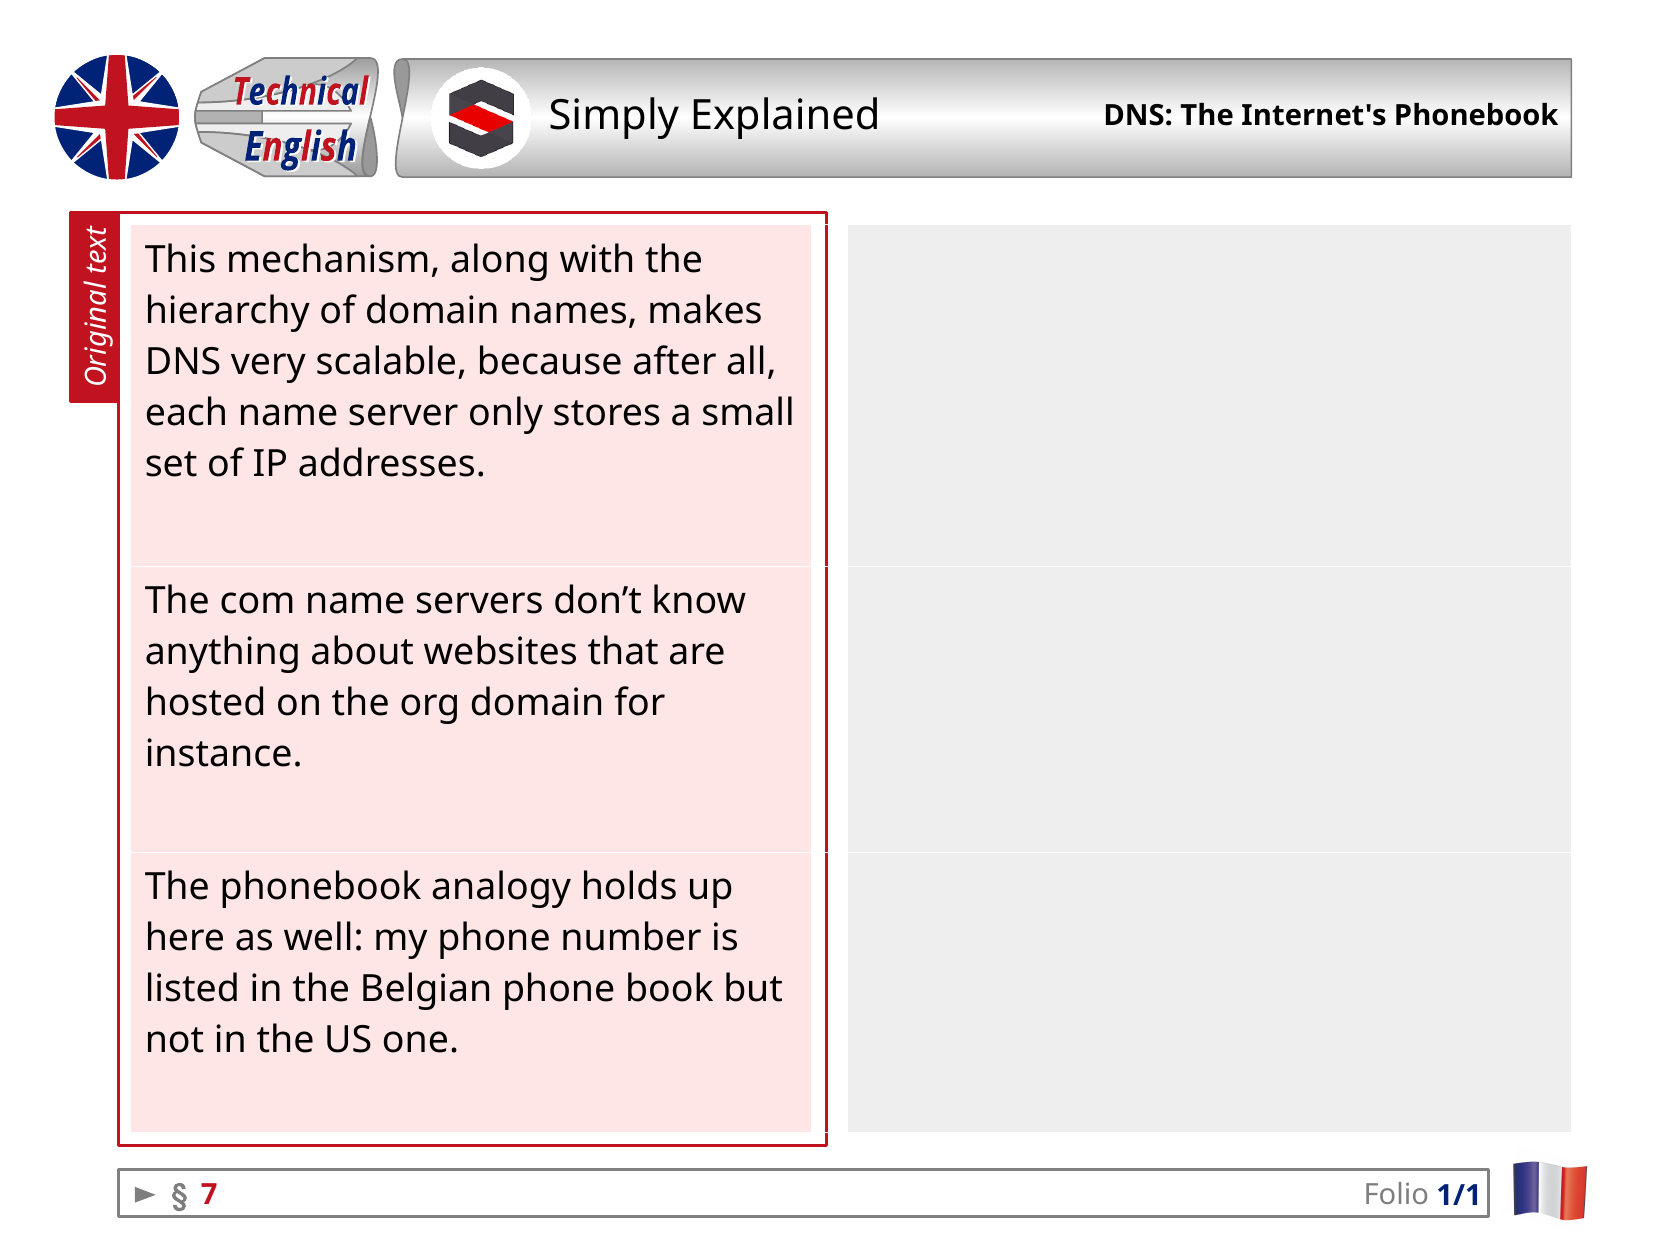

#
| This mechanism, along with the hierarchy of domain names, makes DNS very scalable, because after all, each name server only stores a small set of IP addresses. | | |
| --- | --- | --- |
| The com name servers don’t know anything about websites that are hosted on the org domain for instance. | | |
| The phonebook analogy holds up here as well: my phone number is listed in the Belgian phone book but not in the US one. | | |
7
1/1